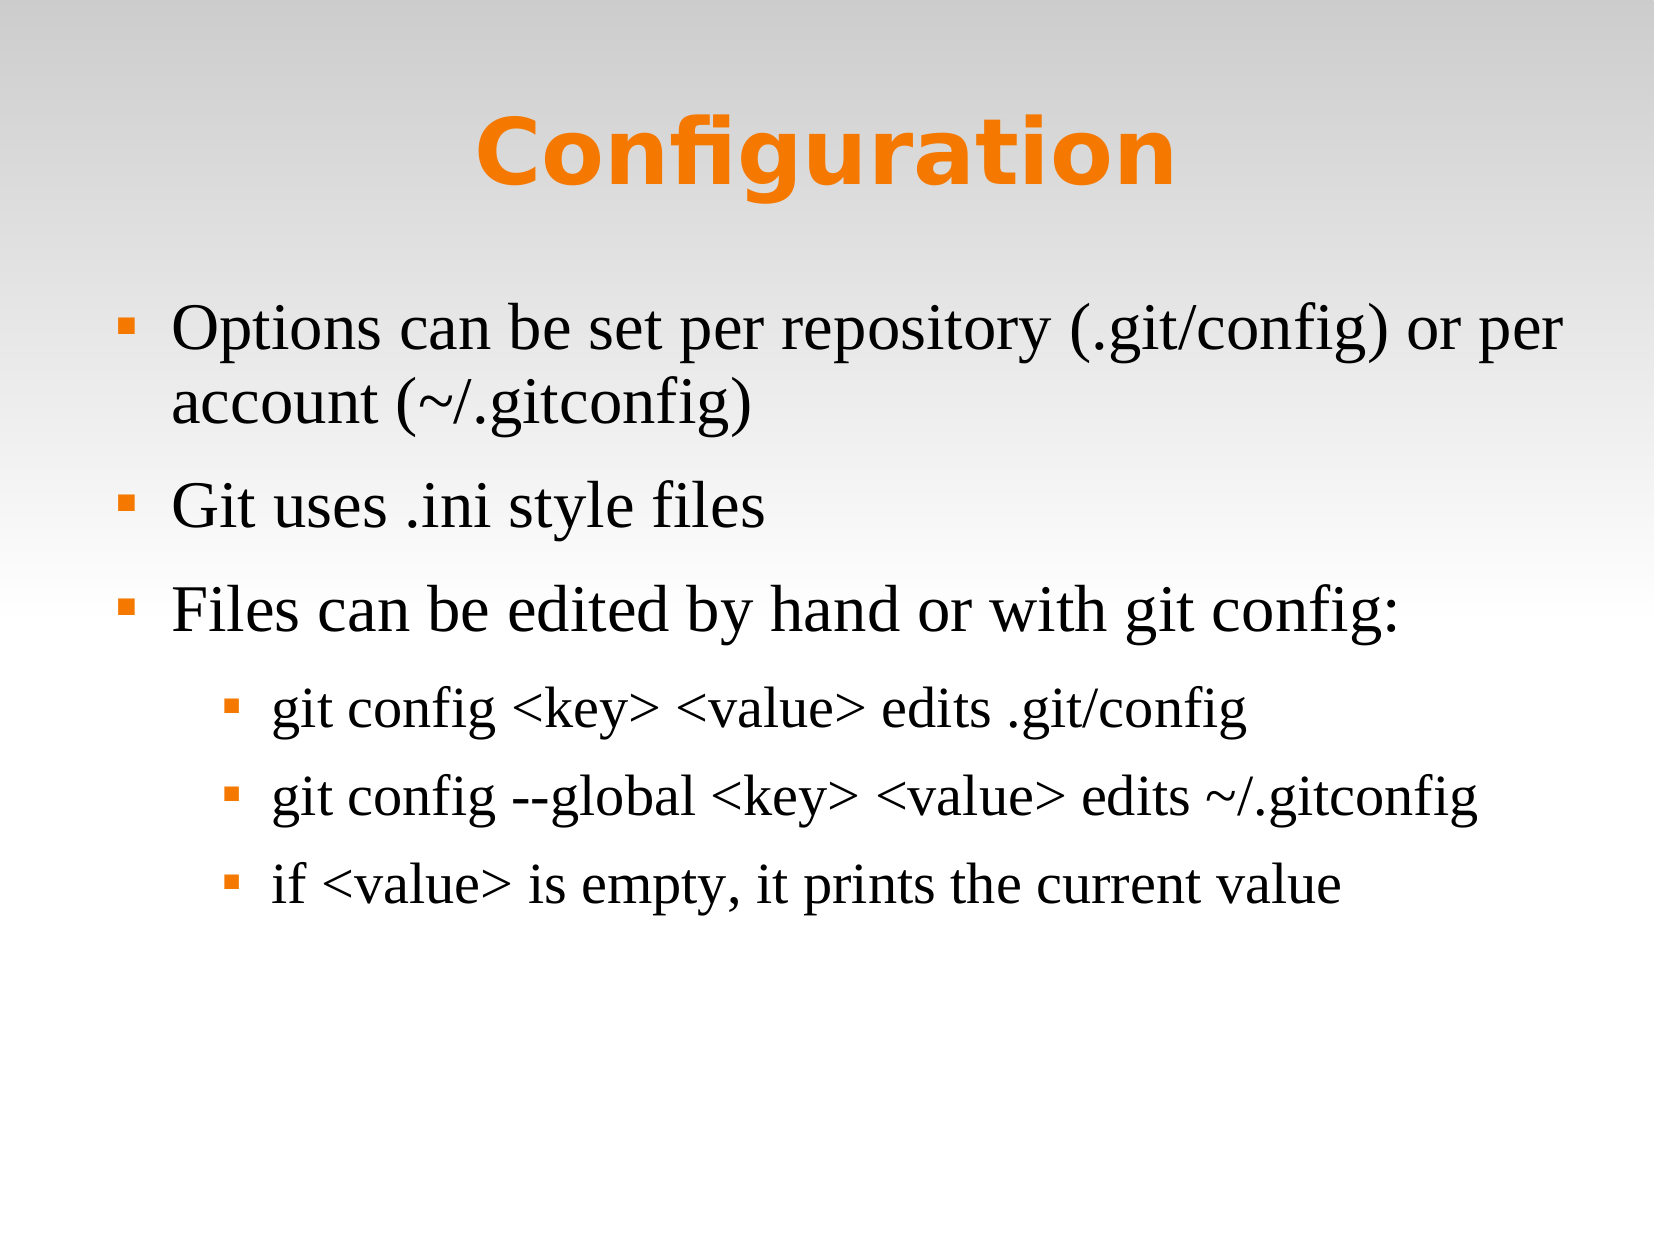

# Configuration
Options can be set per repository (.git/config) or per account (~/.gitconfig)
Git uses .ini style files
Files can be edited by hand or with git config:
git config <key> <value> edits .git/config
git config --global <key> <value> edits ~/.gitconfig
if <value> is empty, it prints the current value